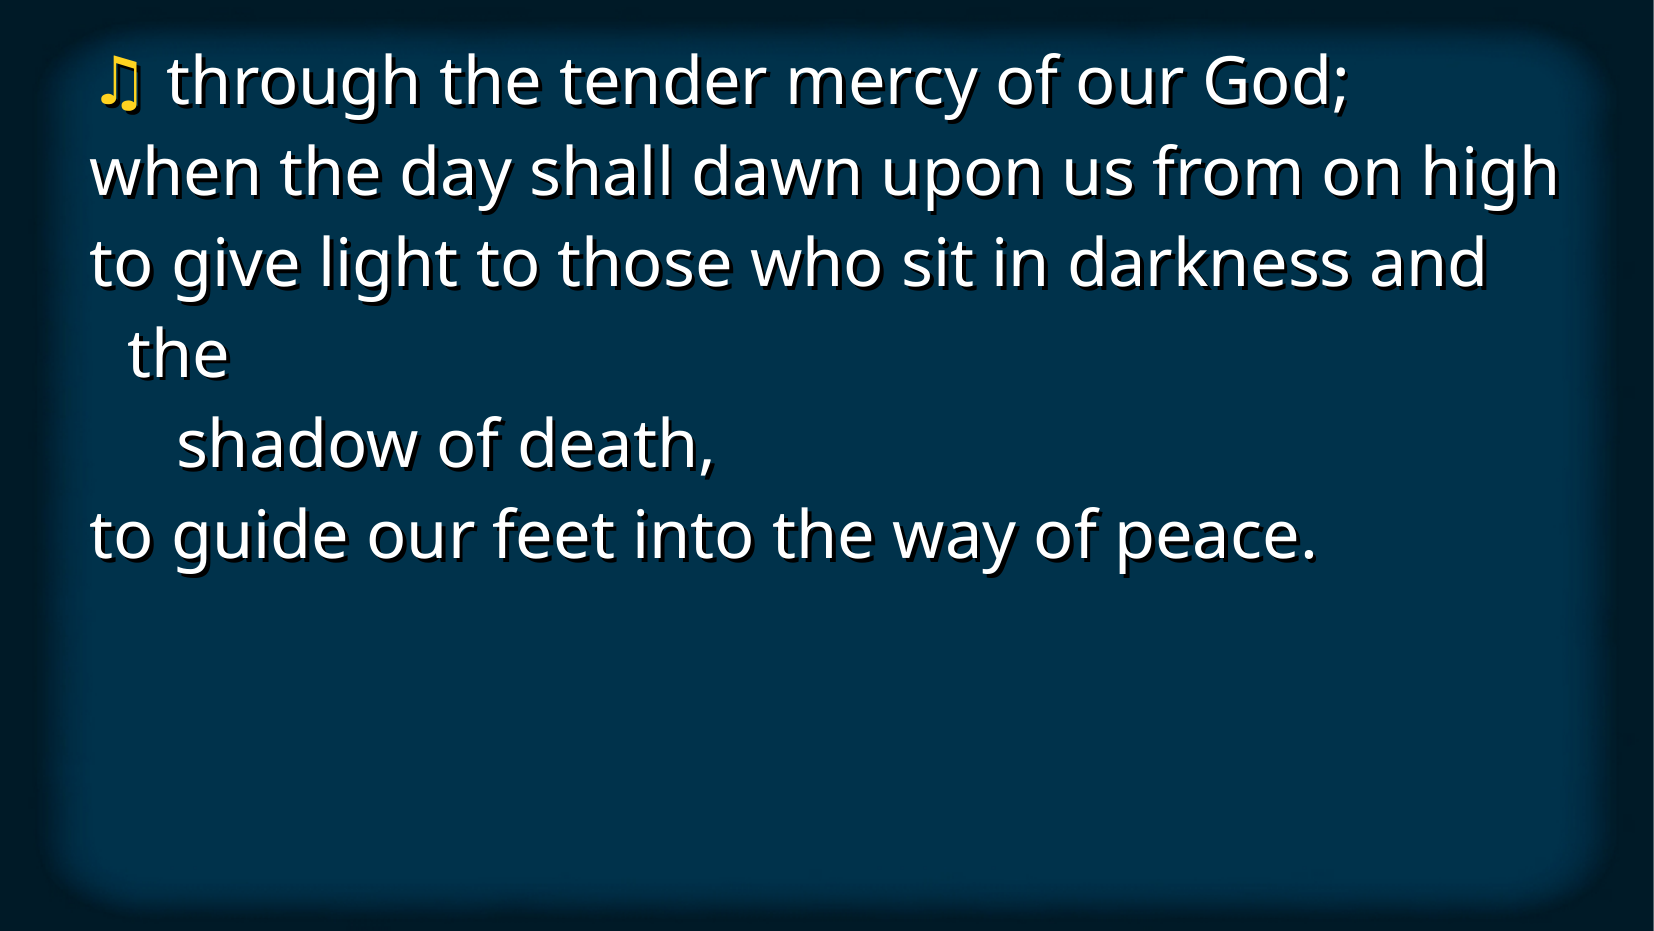

♫ through the tender mercy of our God;
when the day shall dawn upon us from on high
to give light to those who sit in darkness and the
 shadow of death,
to guide our feet into the way of peace.